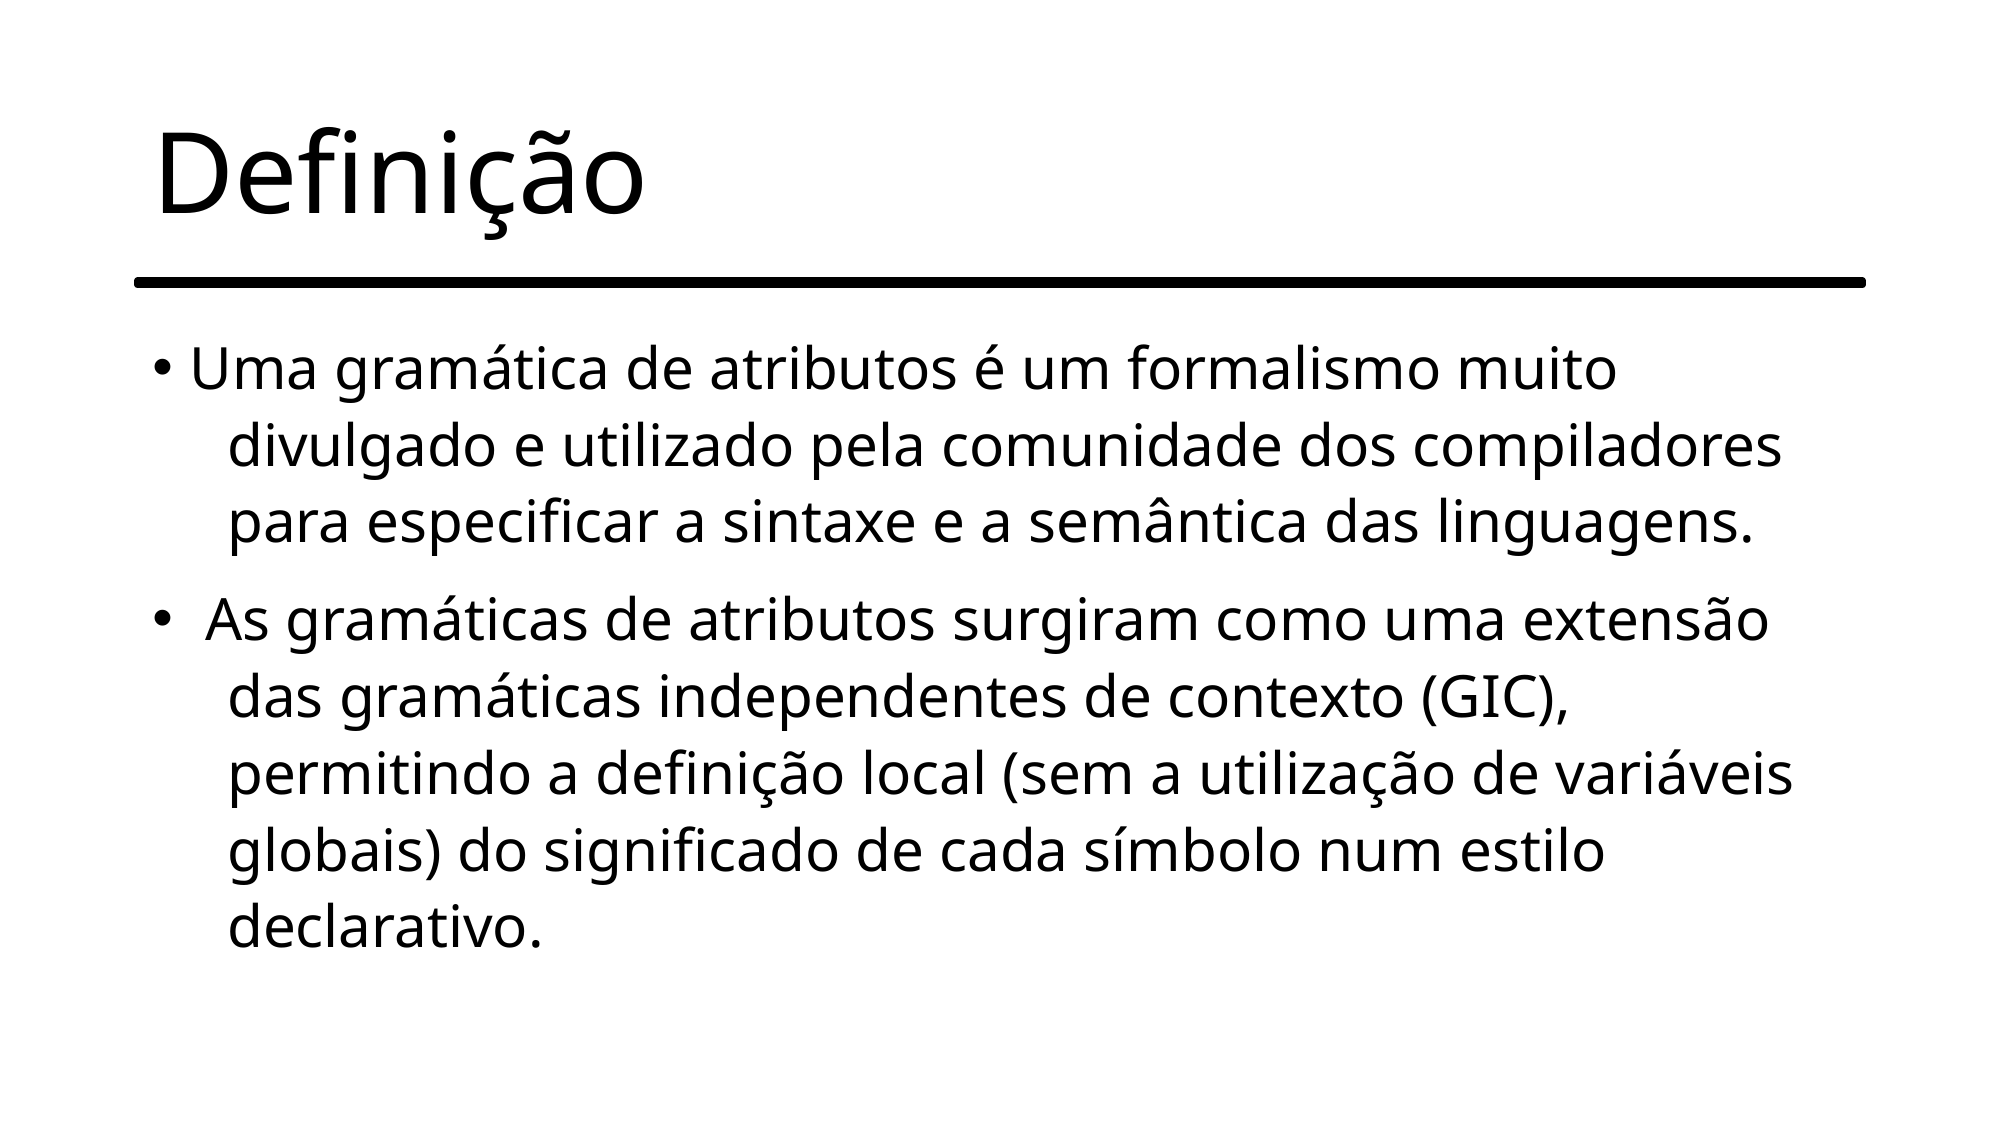

# Definição
Uma gramática de atributos é um formalismo muito divulgado e utilizado pela comunidade dos compiladores para especificar a sintaxe e a semântica das linguagens.
 As gramáticas de atributos surgiram como uma extensão das gramáticas independentes de contexto (GIC), permitindo a definição local (sem a utilização de variáveis globais) do significado de cada símbolo num estilo declarativo.